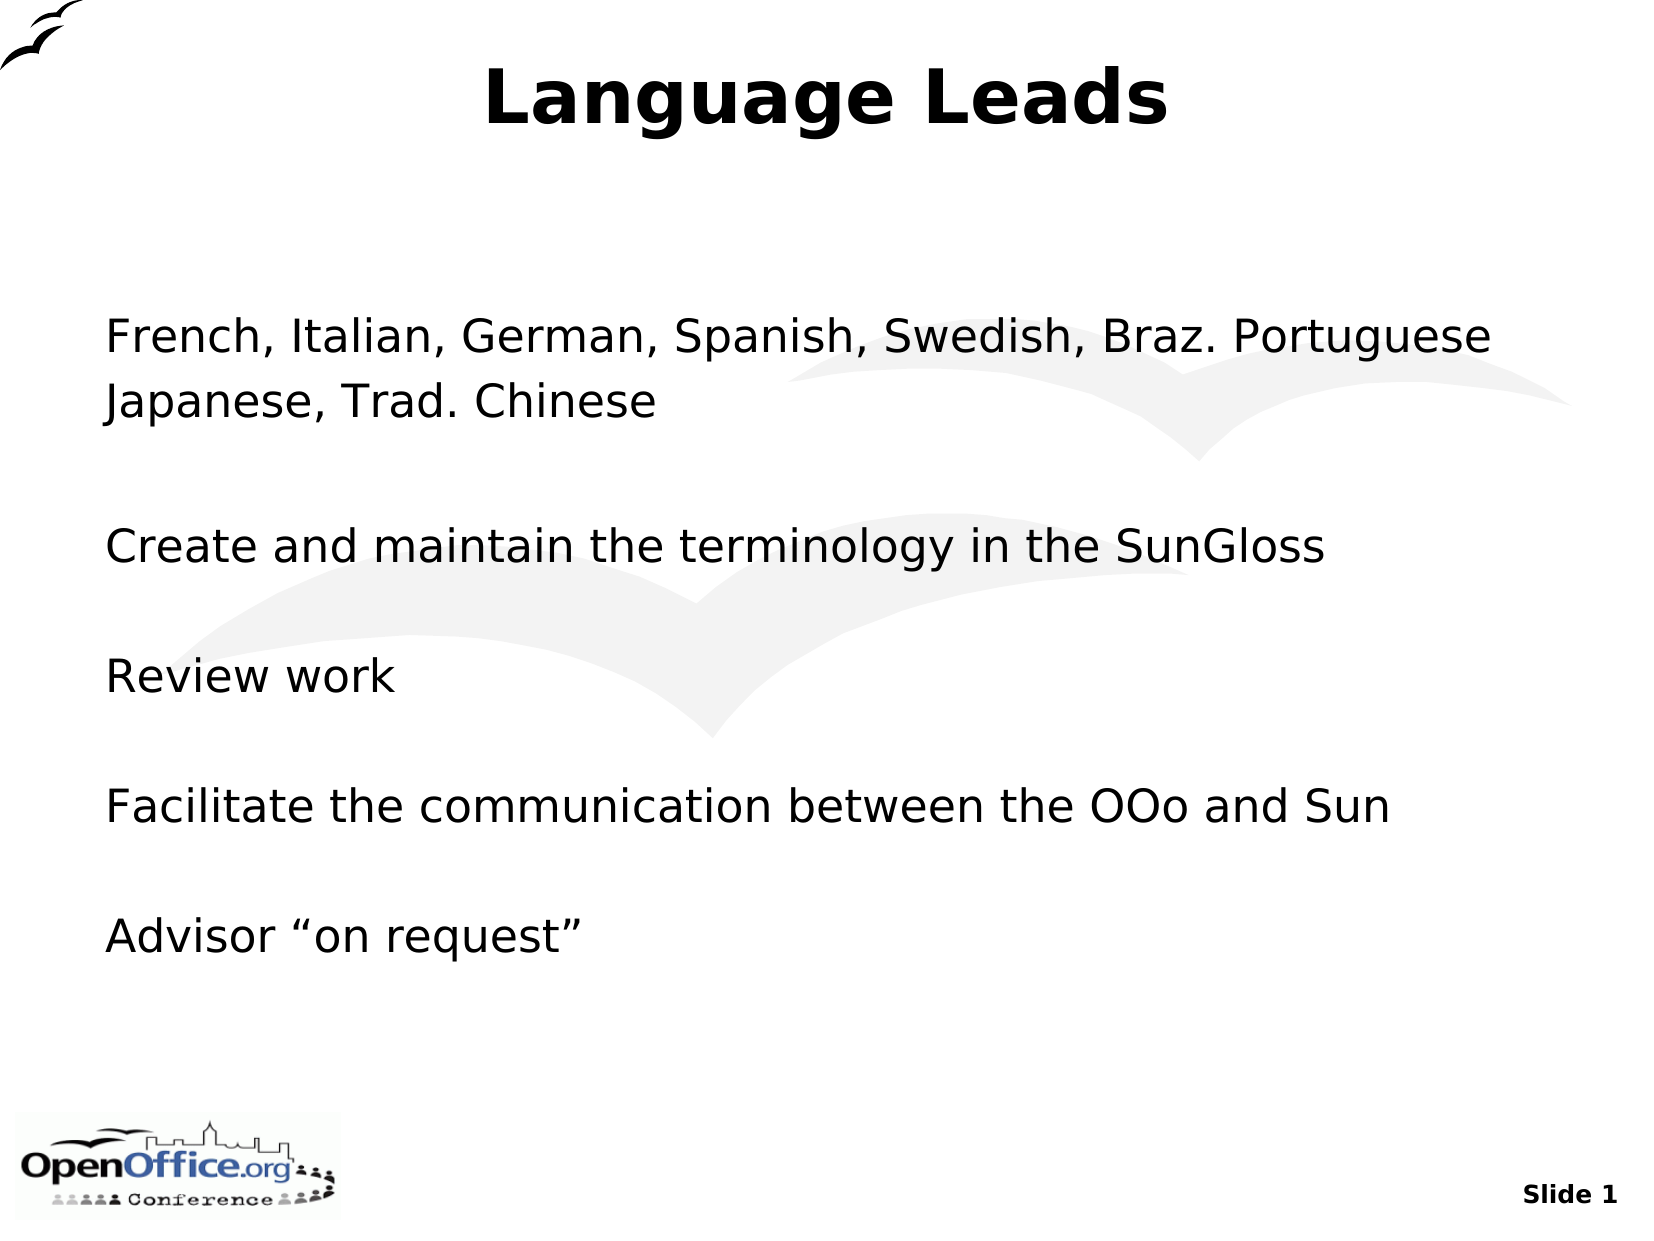

# Language Leads
French, Italian, German, Spanish, Swedish, Braz. Portuguese
Japanese, Trad. Chinese
Create and maintain the terminology in the SunGloss
Review work
Facilitate the communication between the OOo and Sun
Advisor “on request”